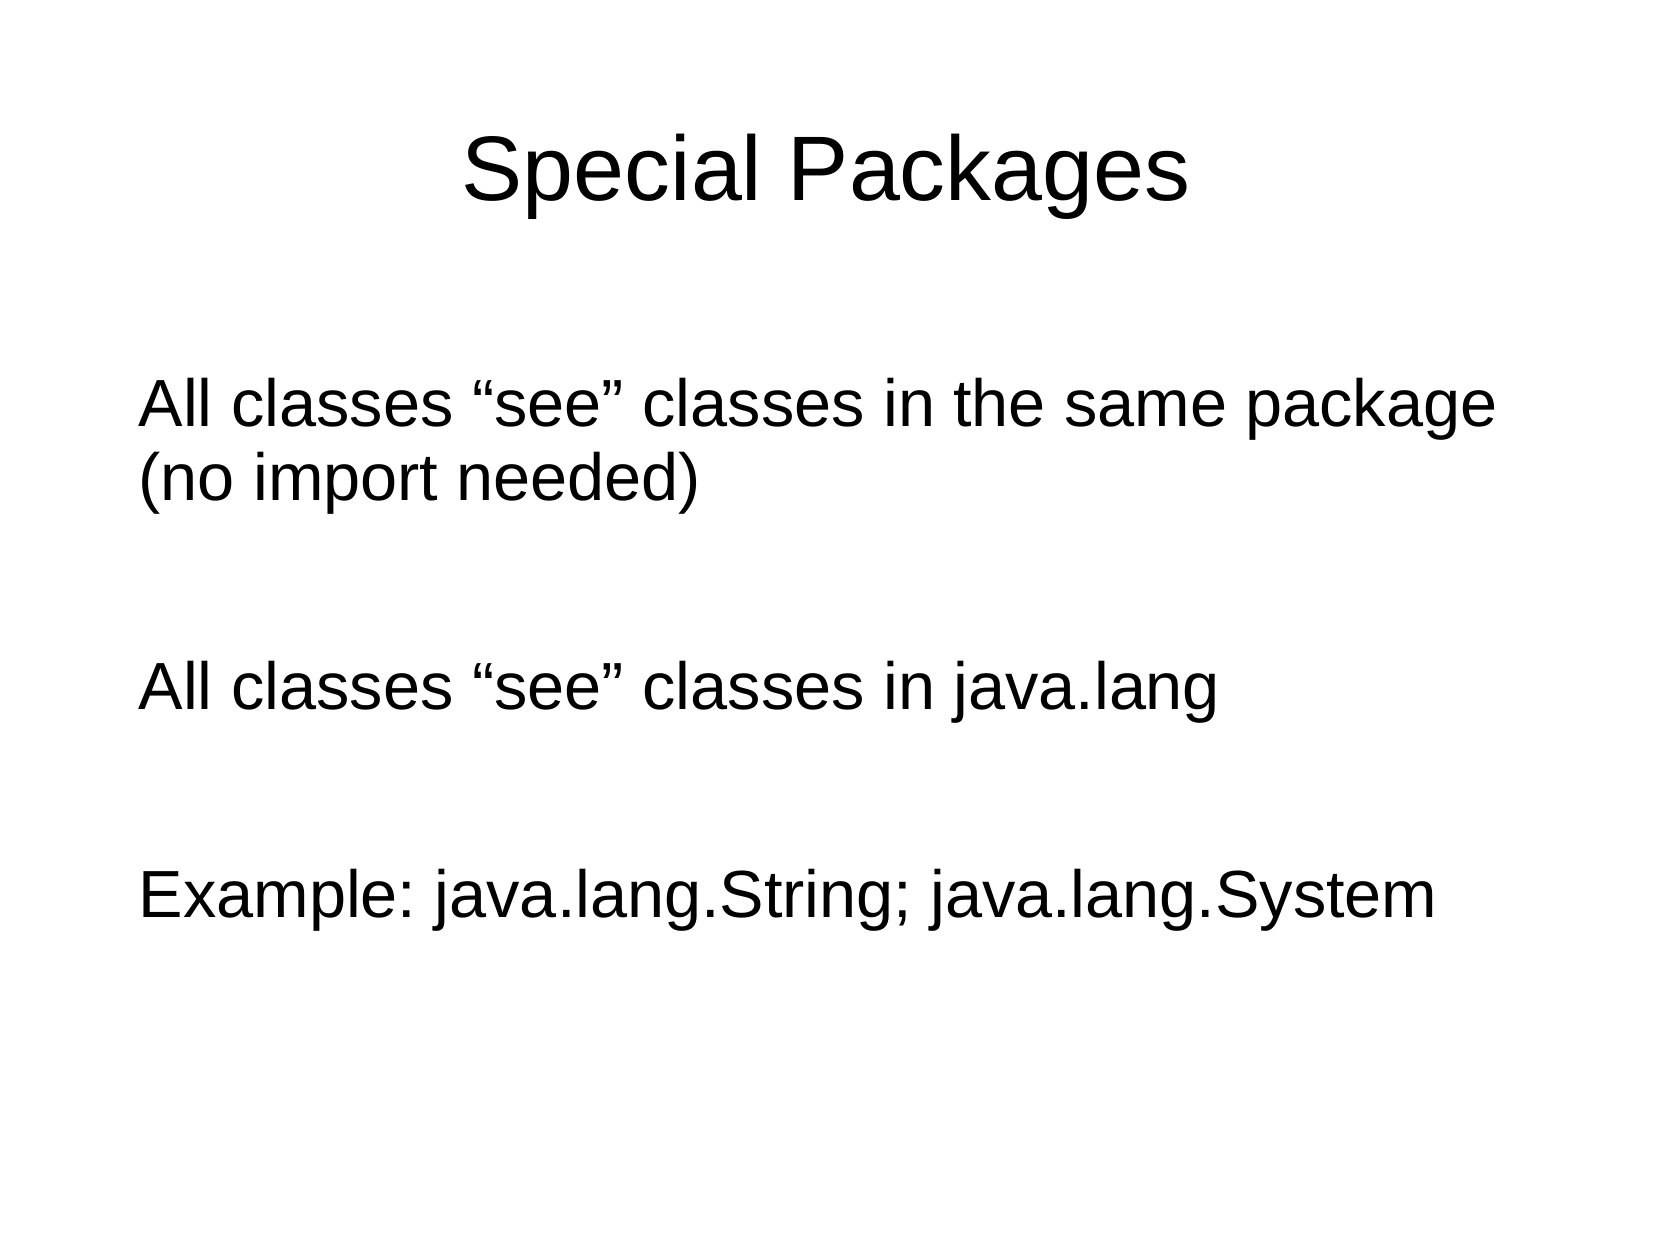

# Special Packages
All classes “see” classes in the same package (no import needed)
All classes “see” classes in java.lang
Example: java.lang.String; java.lang.System